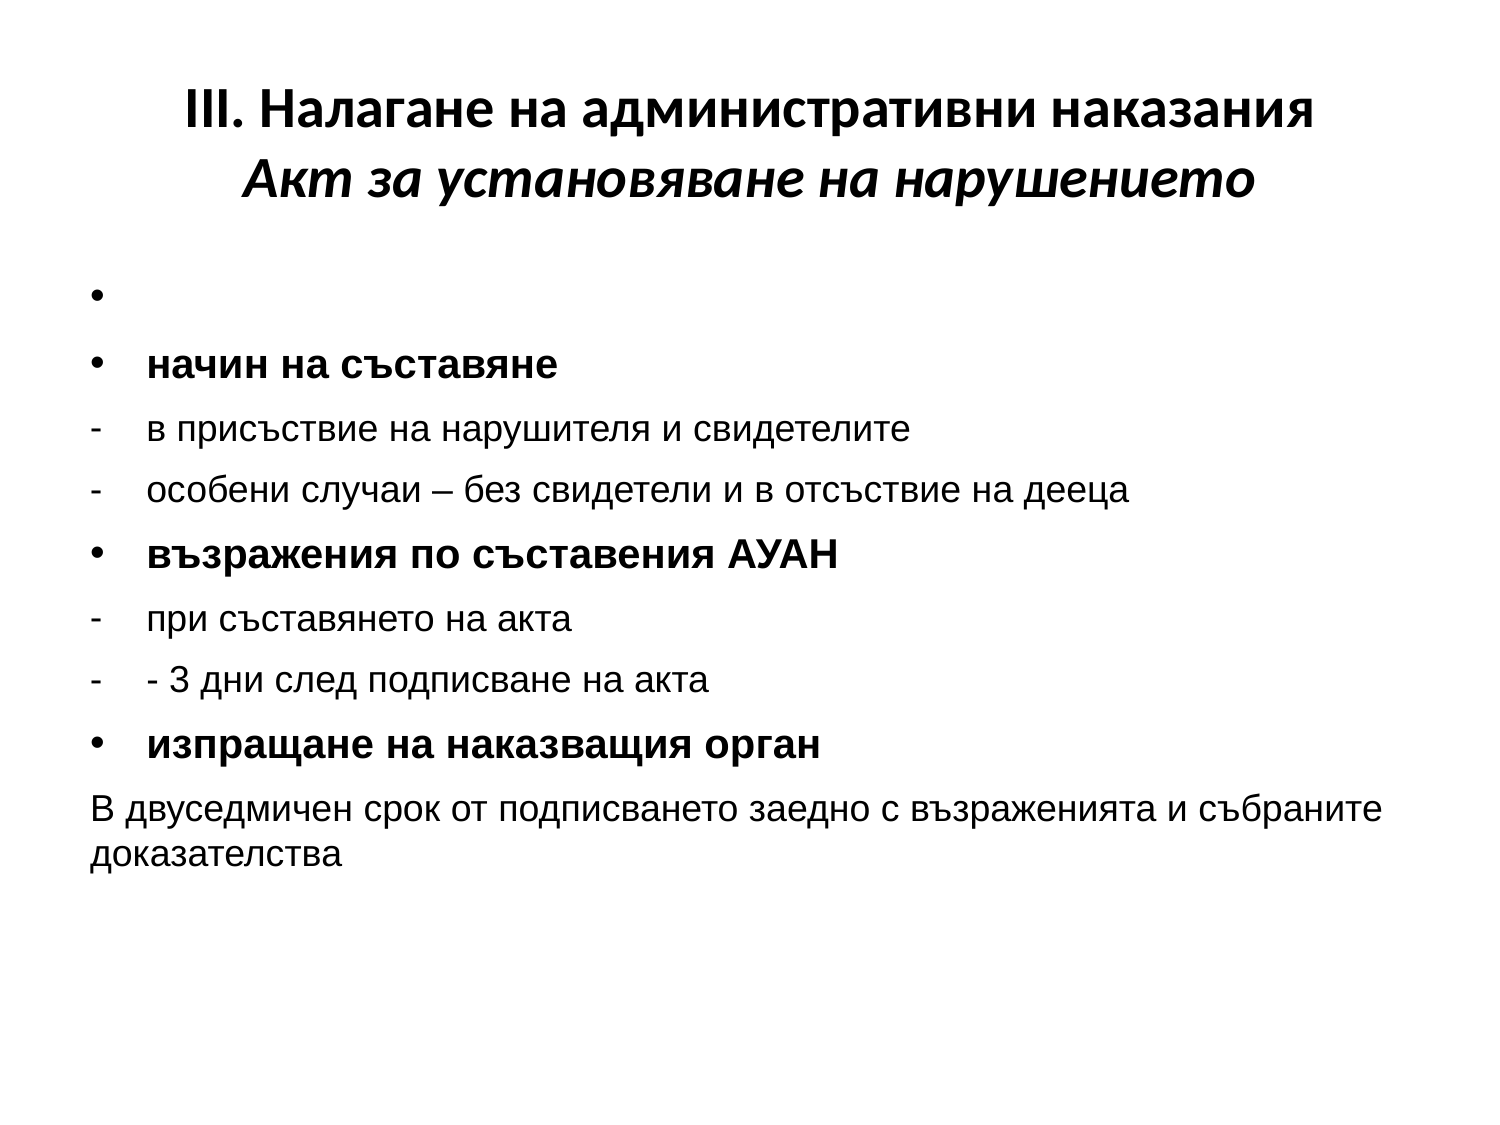

# ІІІ. Налагане на административни наказания Акт за установяване на нарушението
начин на съставяне
в присъствие на нарушителя и свидетелите
особени случаи – без свидетели и в отсъствие на дееца
възражения по съставения АУАН
при съставянето на акта
- 3 дни след подписване на акта
изпращане на наказващия орган
В двуседмичен срок от подписването заедно с възраженията и събраните доказателства